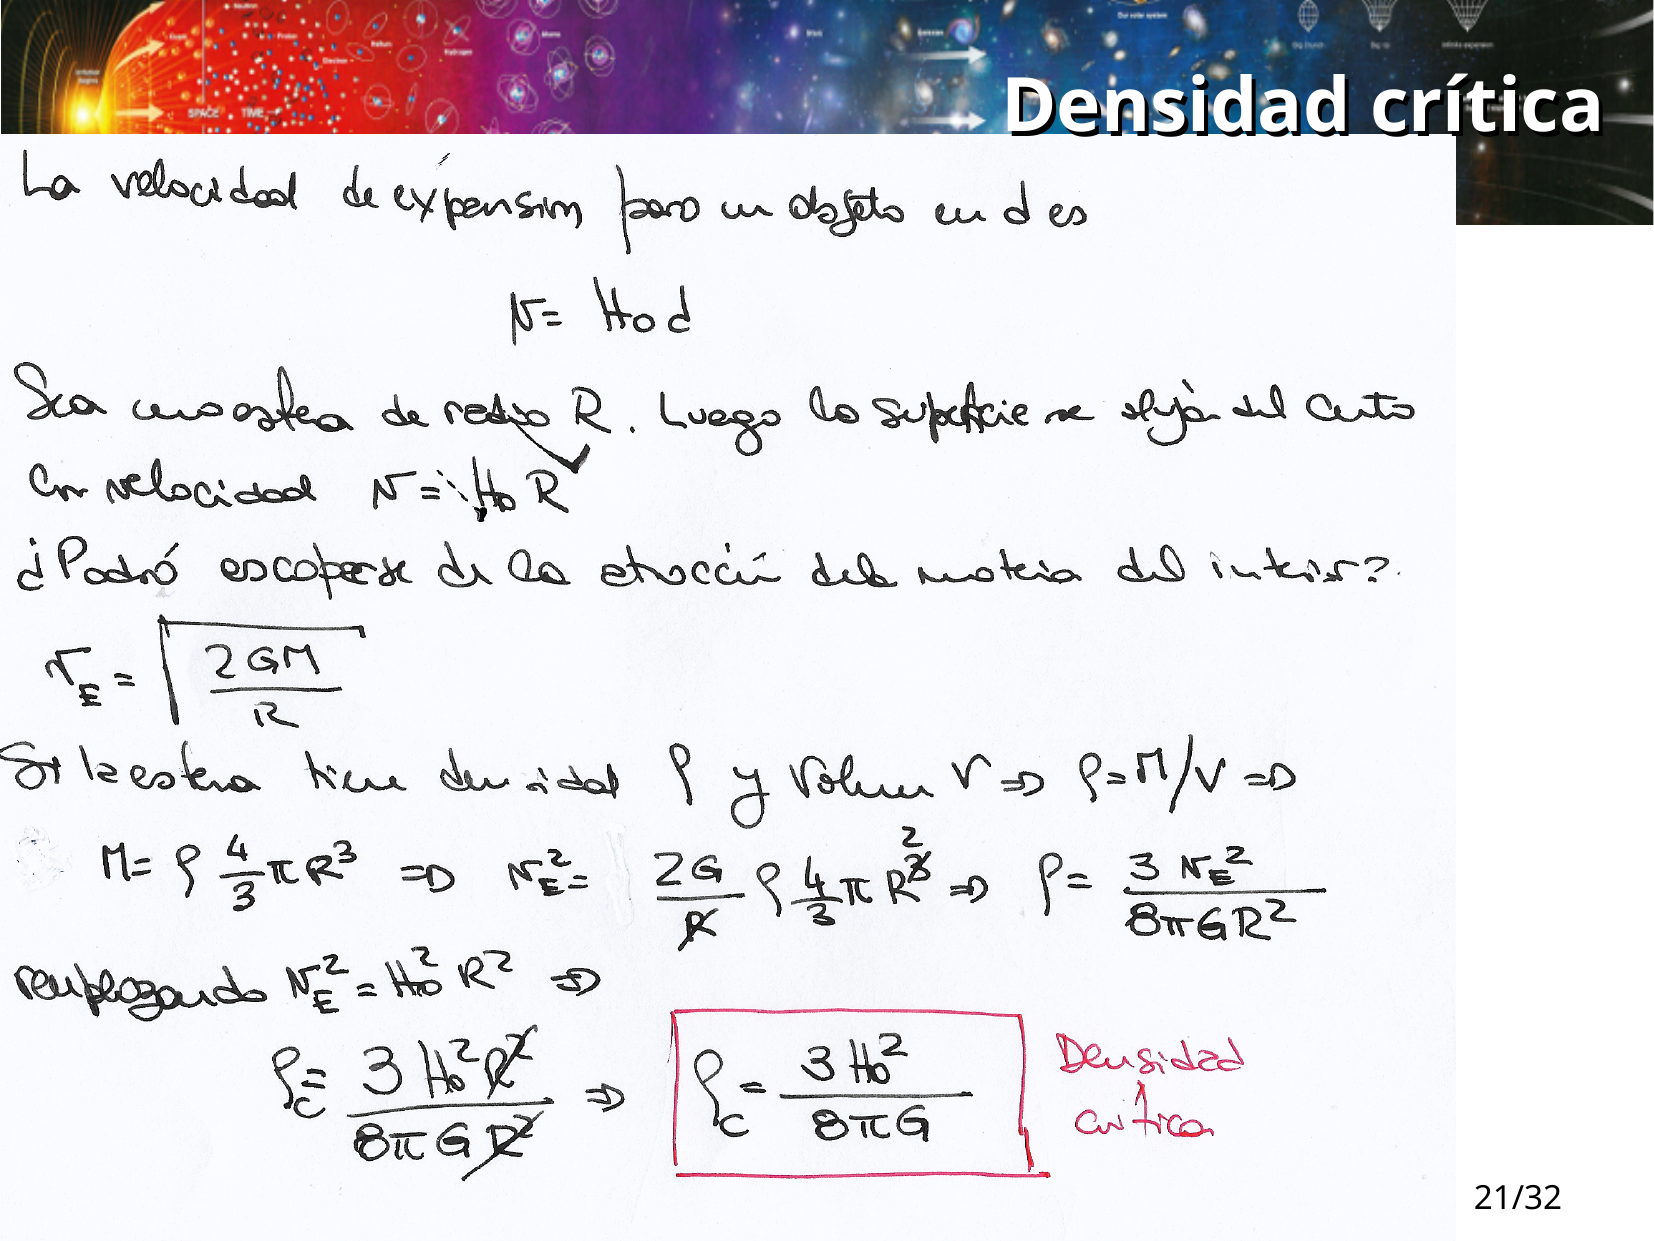

# Densidad crítica
Nov 21, 2018
H. Asorey - IPAC 2018 - 16/16
21